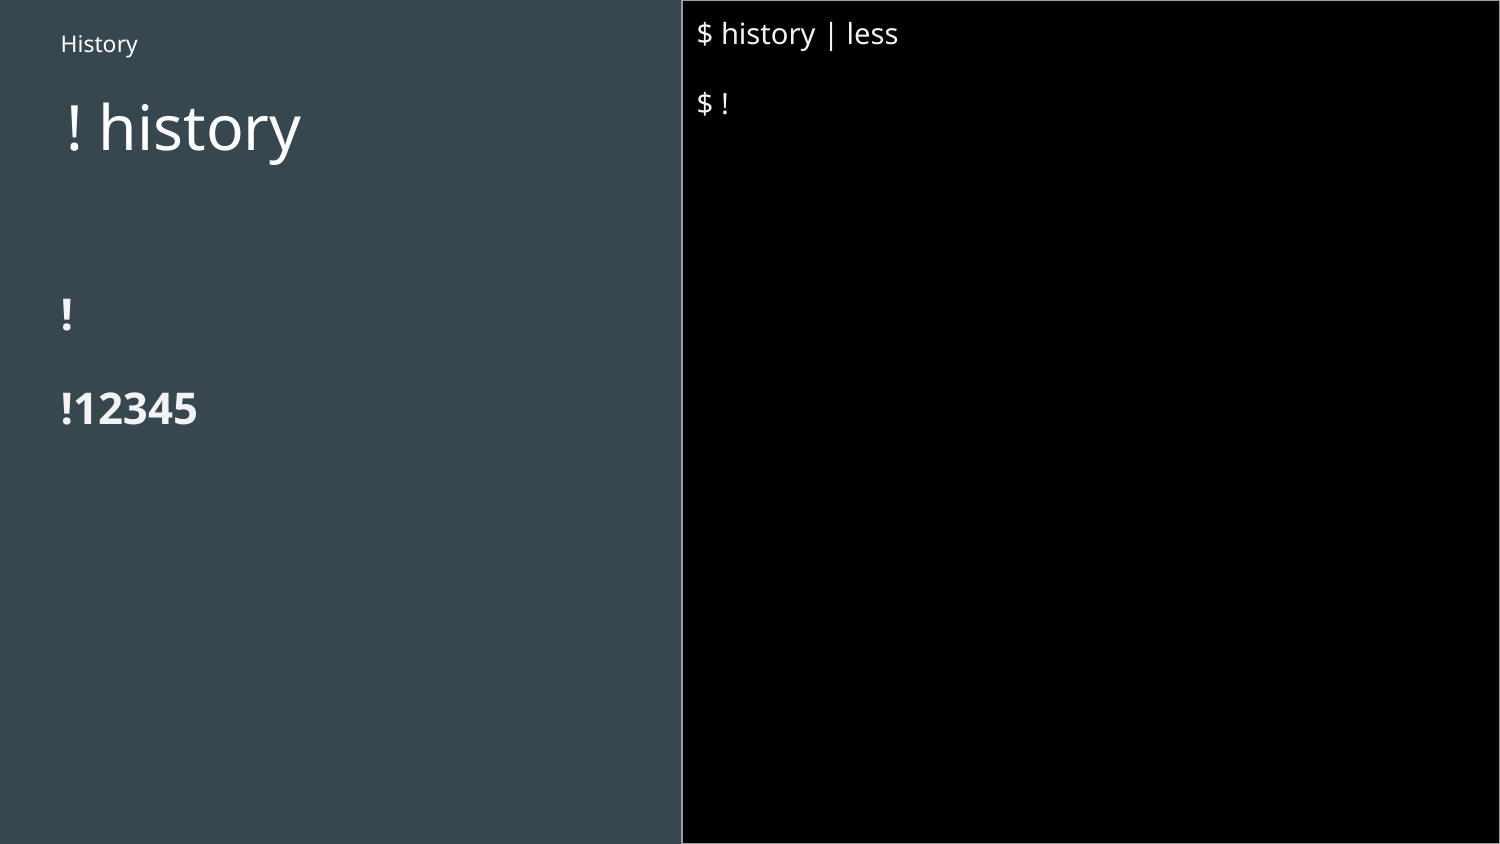

$ history | less
$ !
History
# ! history
!
!12345